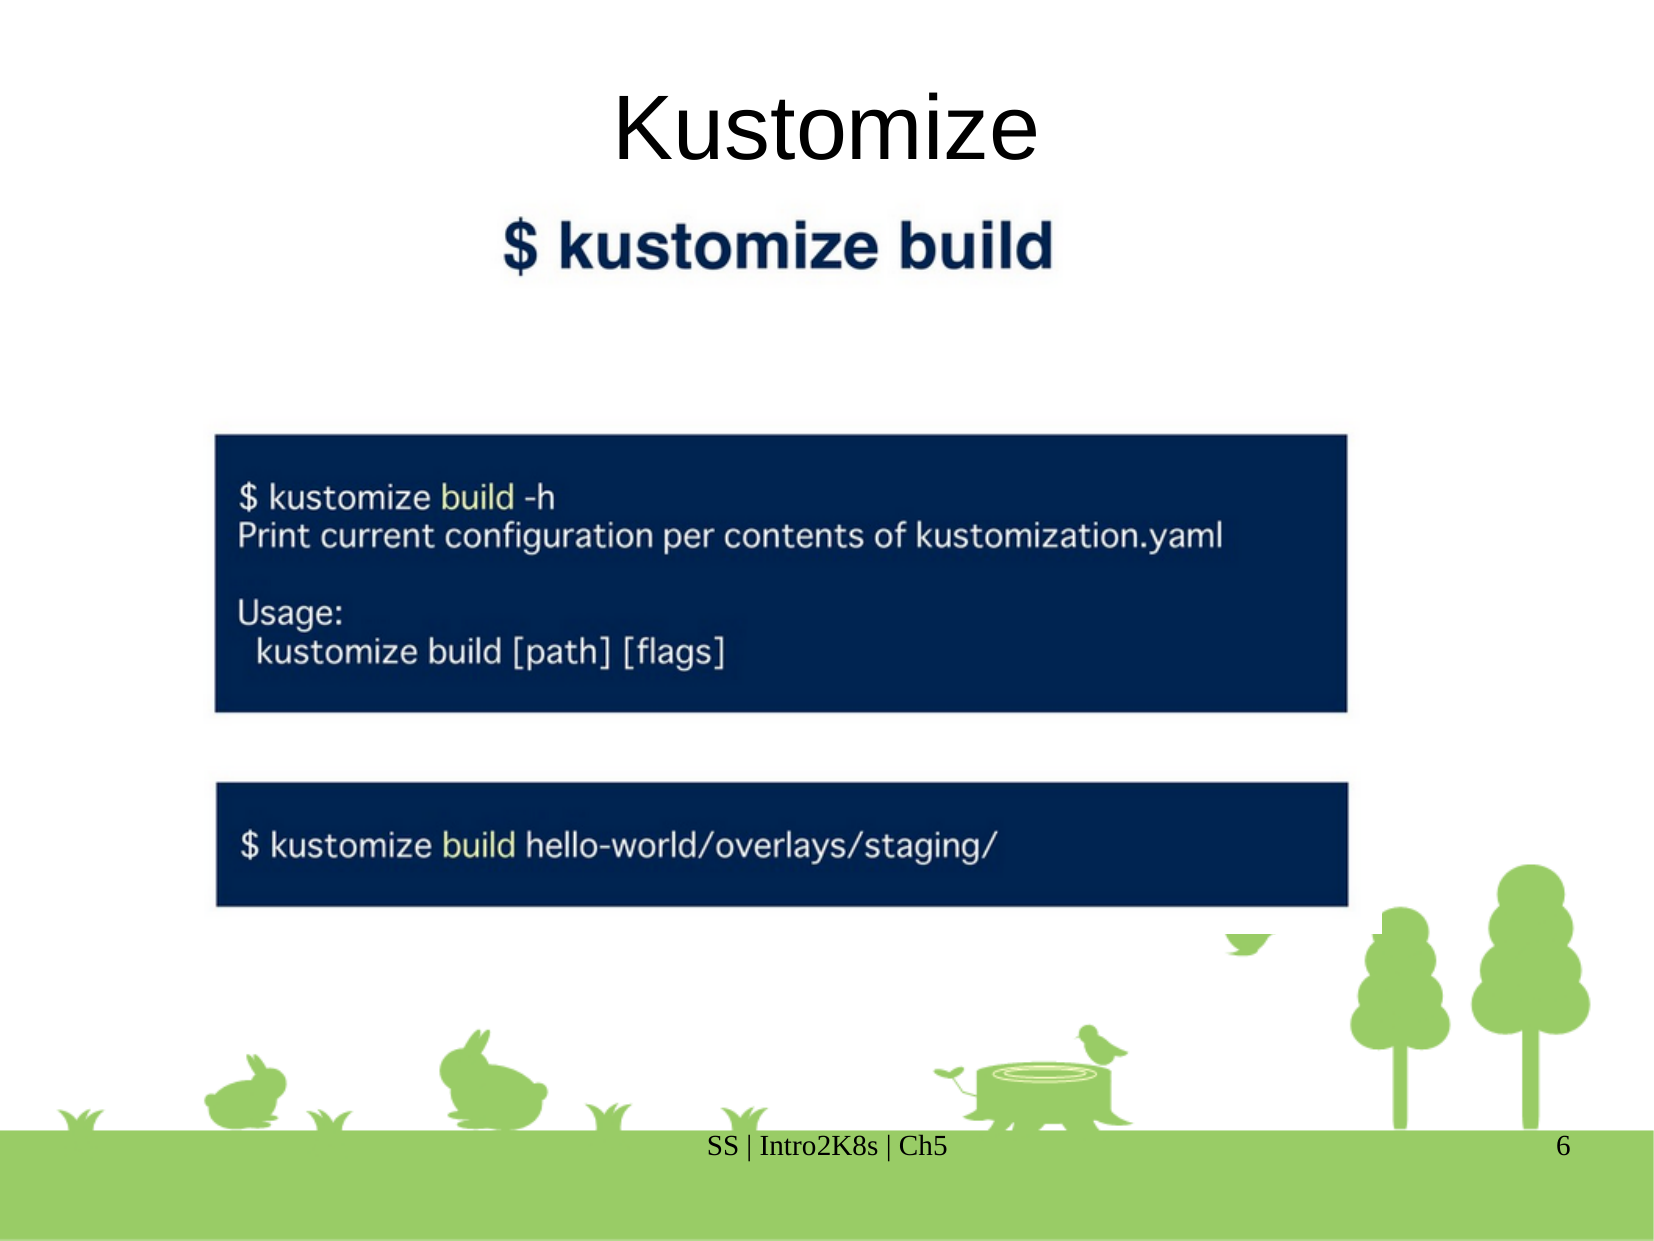

# Kustomize
SS | Intro2K8s | Ch5
6